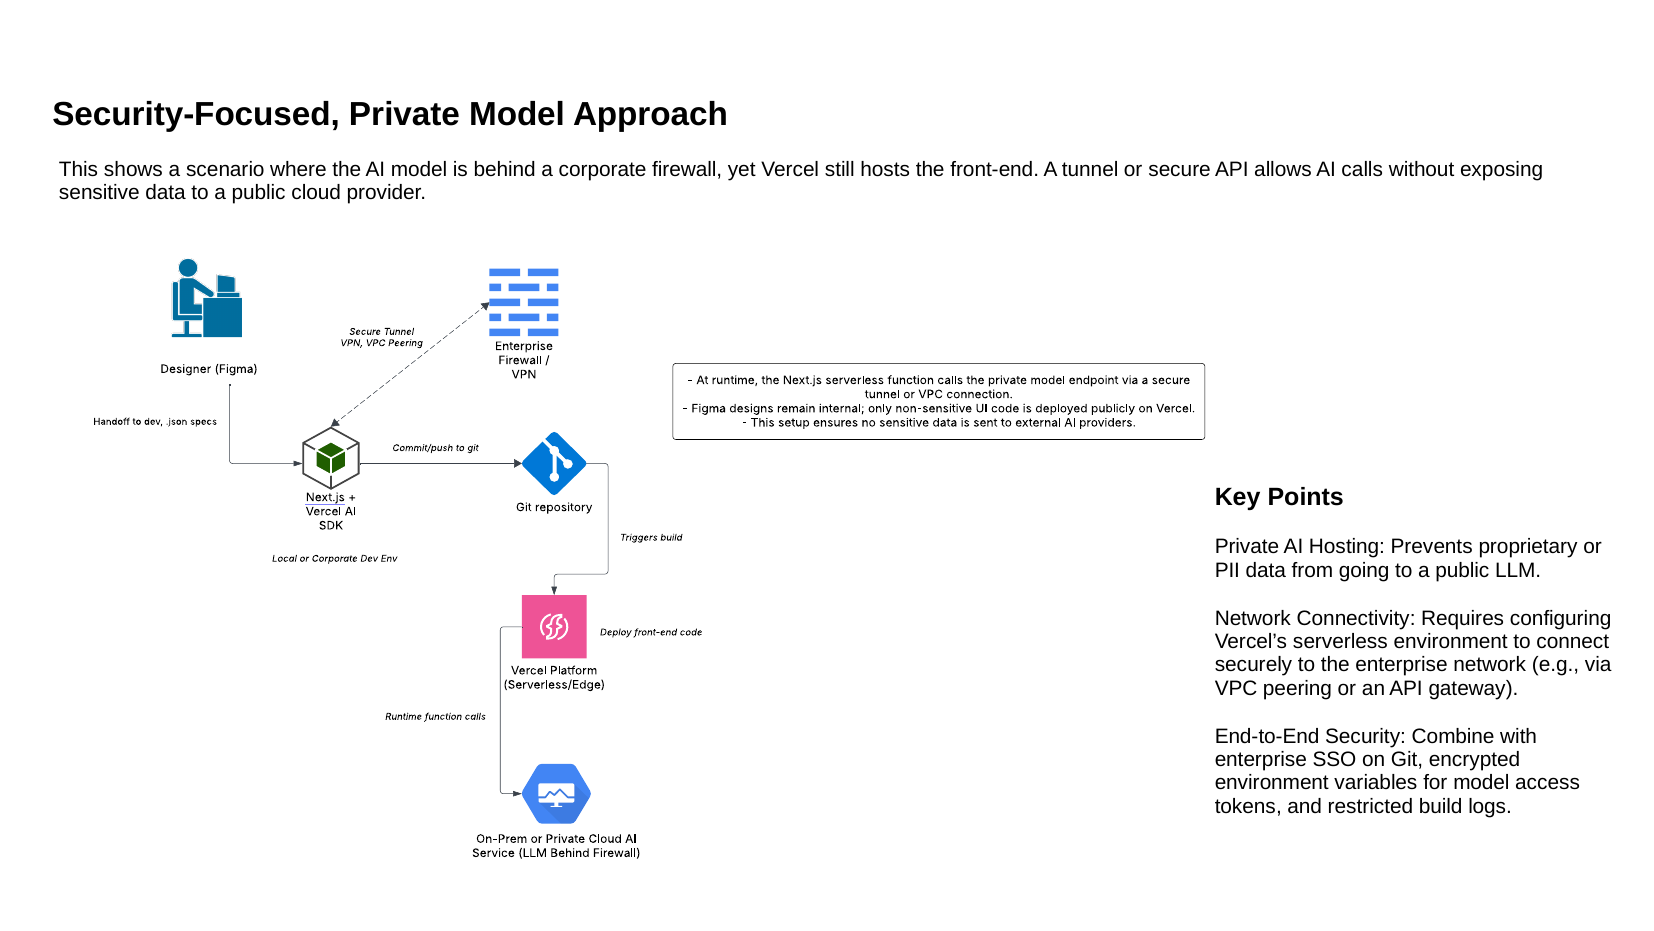

Security-Focused, Private Model Approach
This shows a scenario where the AI model is behind a corporate firewall, yet Vercel still hosts the front-end. A tunnel or secure API allows AI calls without exposing sensitive data to a public cloud provider.
Key Points
Private AI Hosting: Prevents proprietary or PII data from going to a public LLM.
Network Connectivity: Requires configuring Vercel’s serverless environment to connect securely to the enterprise network (e.g., via VPC peering or an API gateway).
End-to-End Security: Combine with enterprise SSO on Git, encrypted environment variables for model access tokens, and restricted build logs.